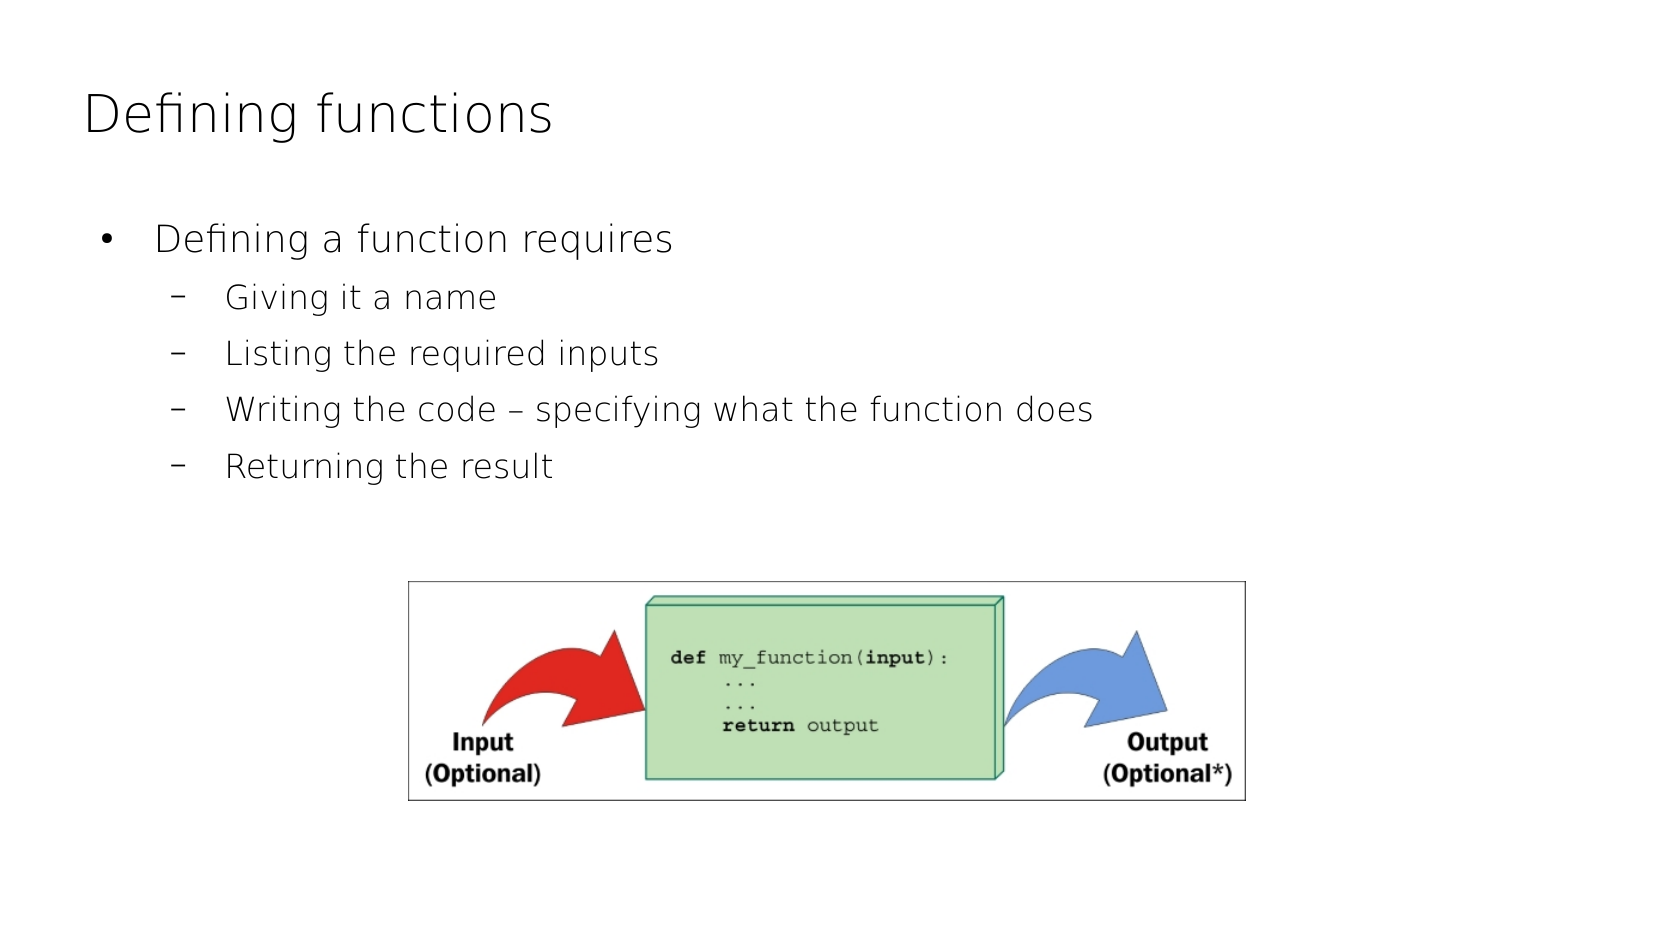

# Defining functions
Defining a function requires
Giving it a name
Listing the required inputs
Writing the code – specifying what the function does
Returning the result